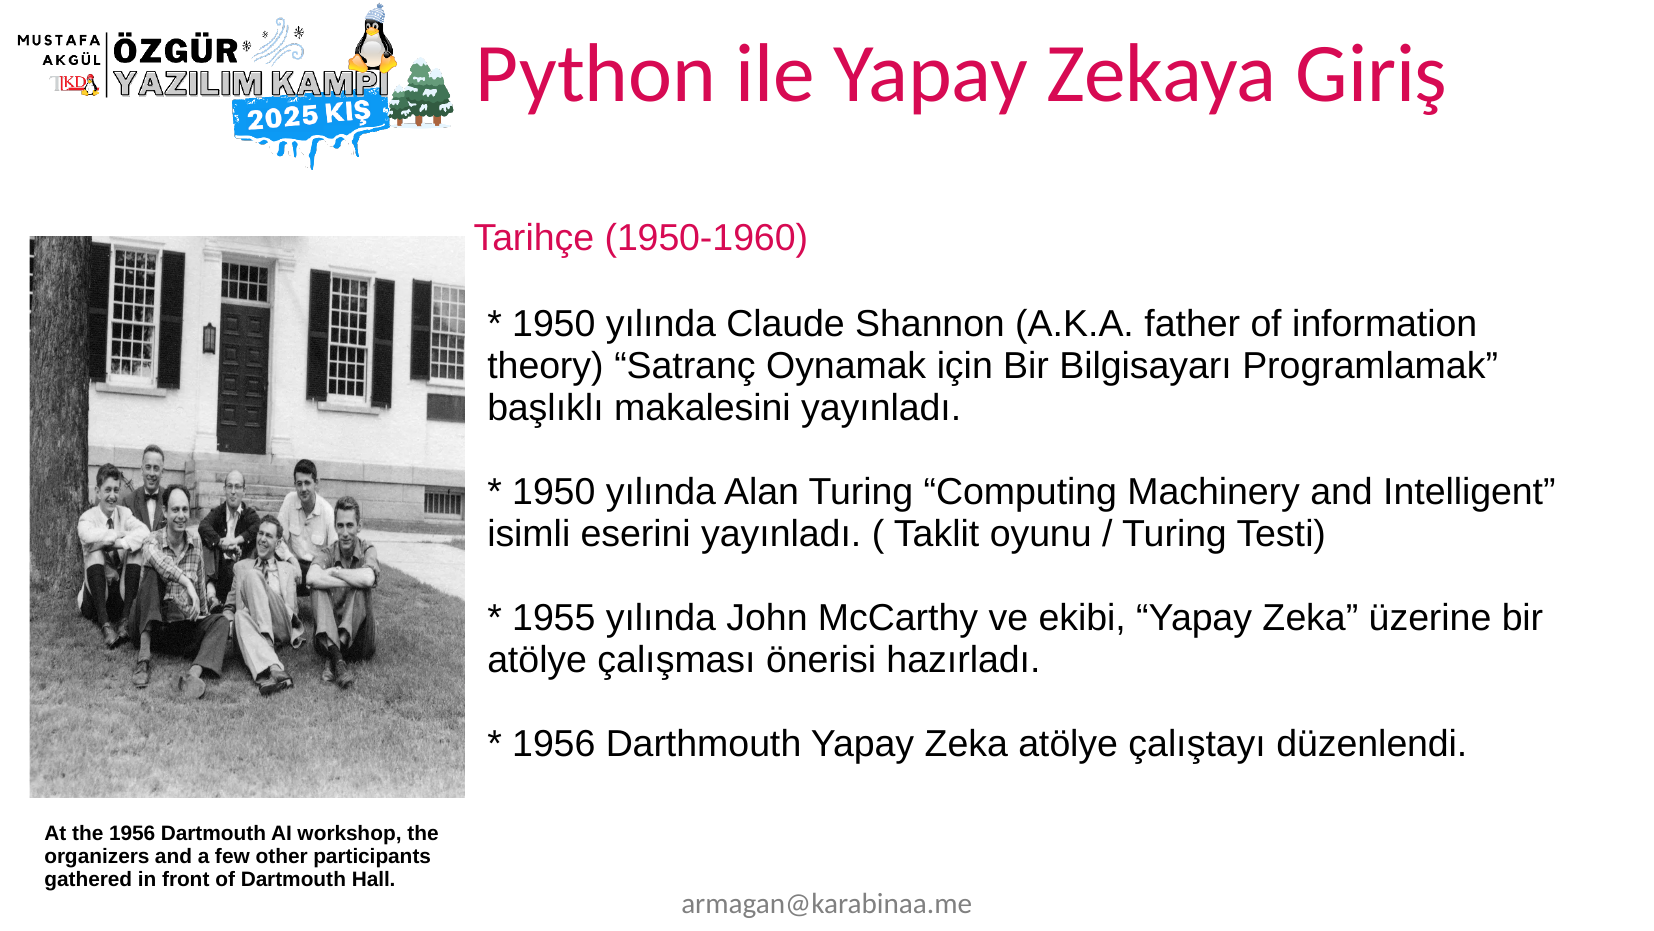

Python ile Yapay Zekaya Giriş
Tarihçe (1950-1960)
* 1950 yılında Claude Shannon (A.K.A. father of information theory) “Satranç Oynamak için Bir Bilgisayarı Programlamak” başlıklı makalesini yayınladı.
* 1950 yılında Alan Turing “Computing Machinery and Intelligent” isimli eserini yayınladı. ( Taklit oyunu / Turing Testi)
* 1955 yılında John McCarthy ve ekibi, “Yapay Zeka” üzerine bir atölye çalışması önerisi hazırladı.
* 1956 Darthmouth Yapay Zeka atölye çalıştayı düzenlendi.
At the 1956 Dartmouth AI workshop, the organizers and a few other participants gathered in front of Dartmouth Hall.
armagan@karabinaa.me